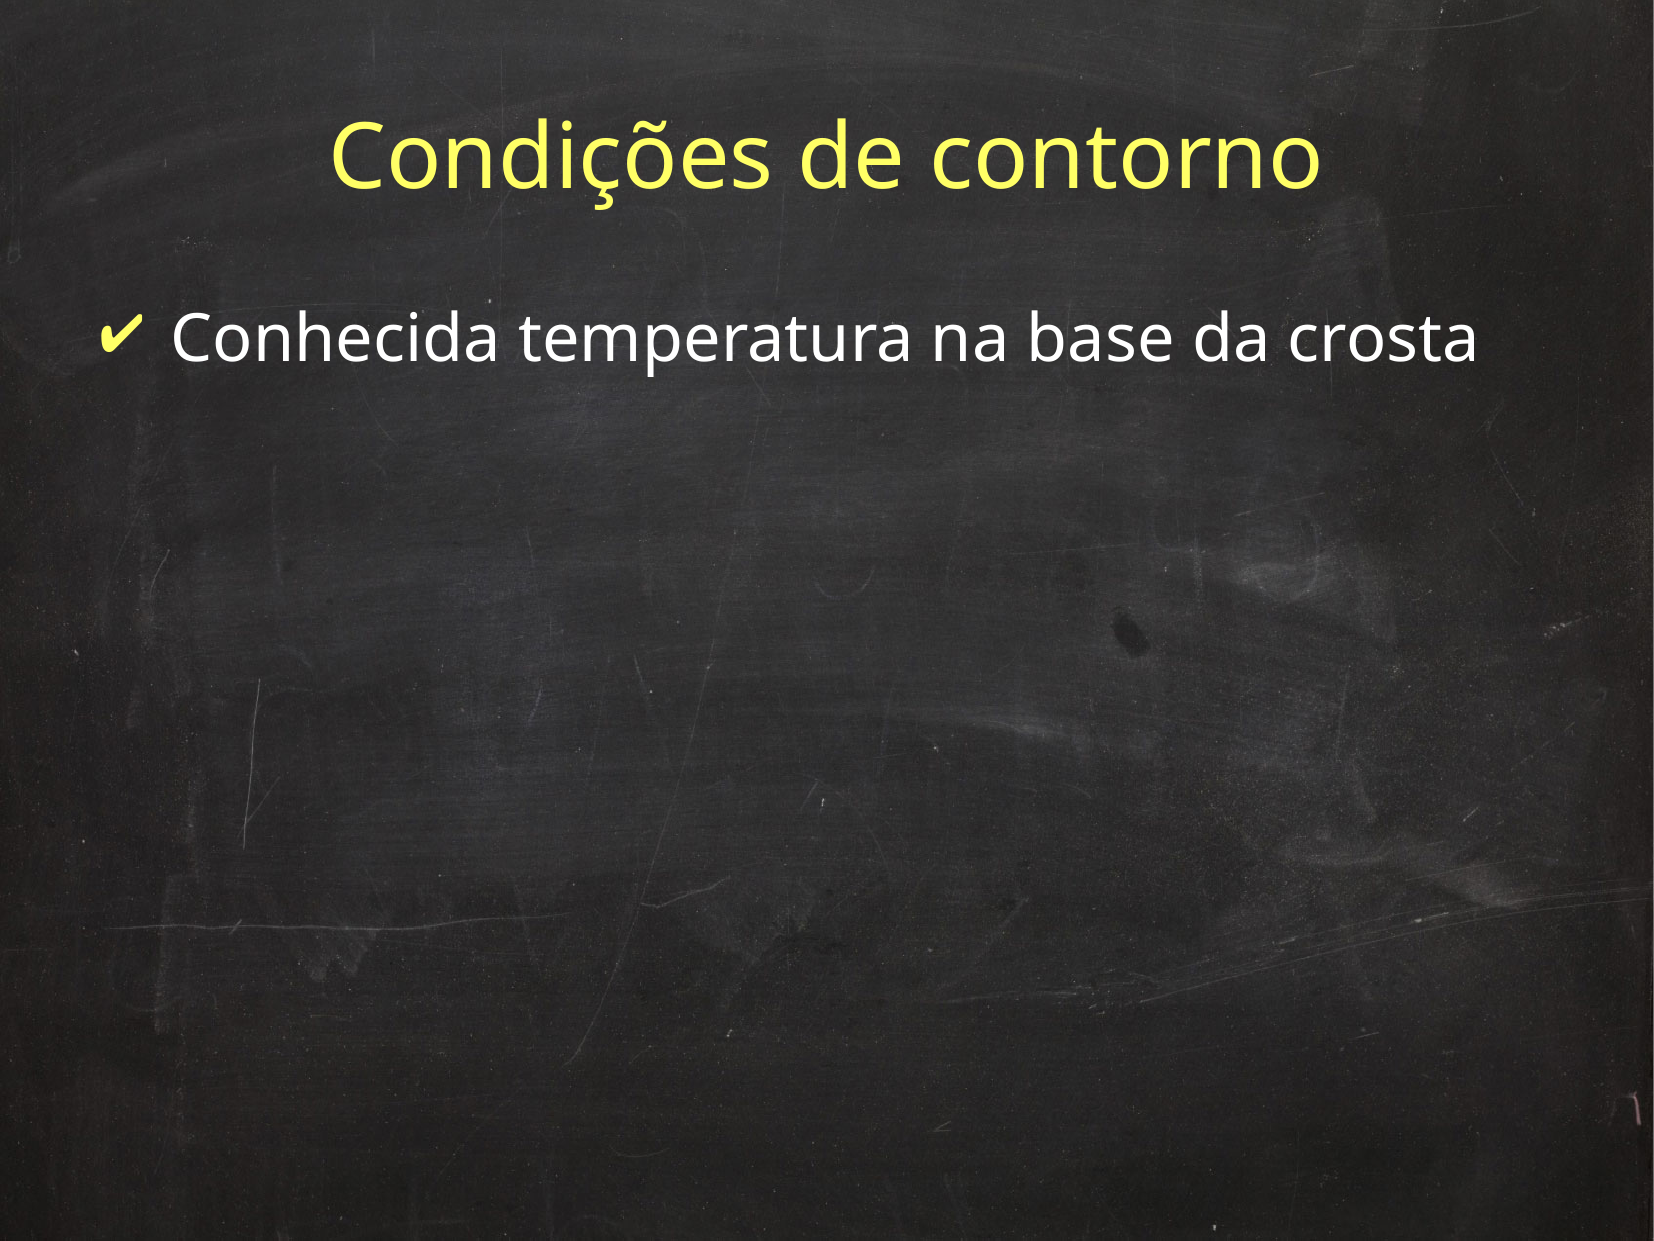

# Condições de contorno
 Conhecida temperatura na base da crosta